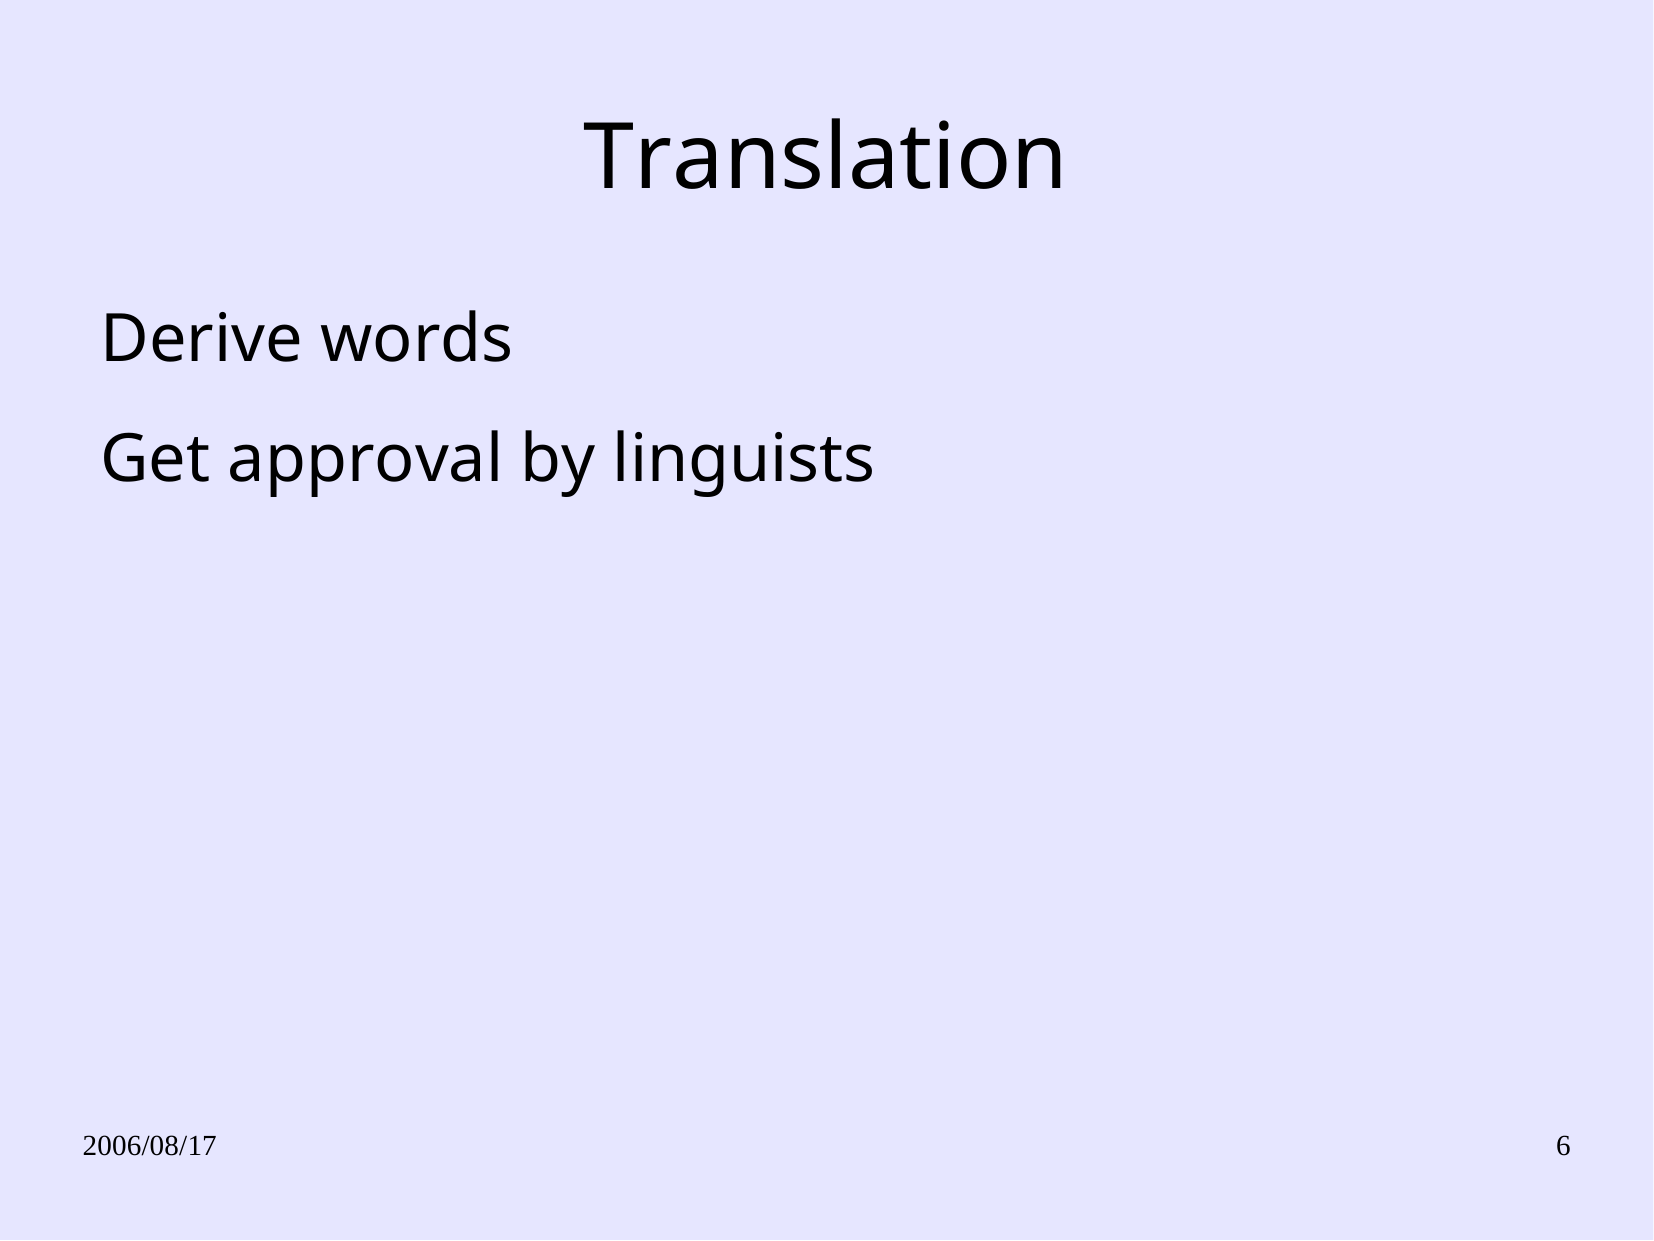

# Translation
Derive words
Get approval by linguists
2006/08/17
6